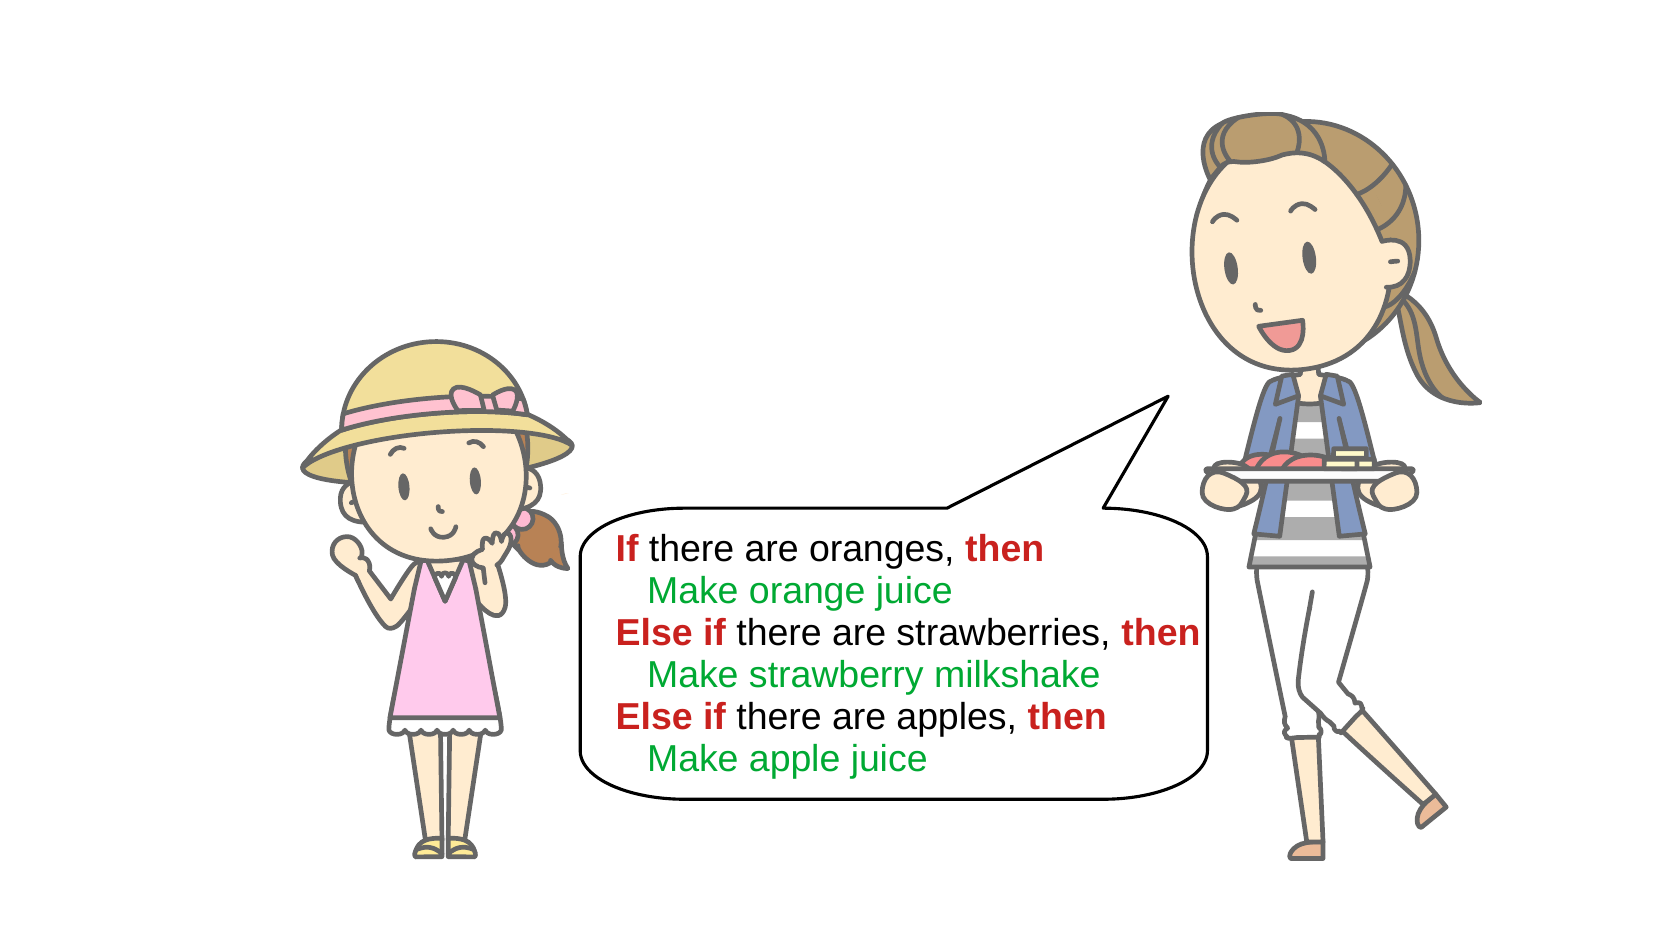

If there are oranges, then
 Make orange juice
Else if there are strawberries, then
 Make strawberry milkshake
Else if there are apples, then
 Make apple juice